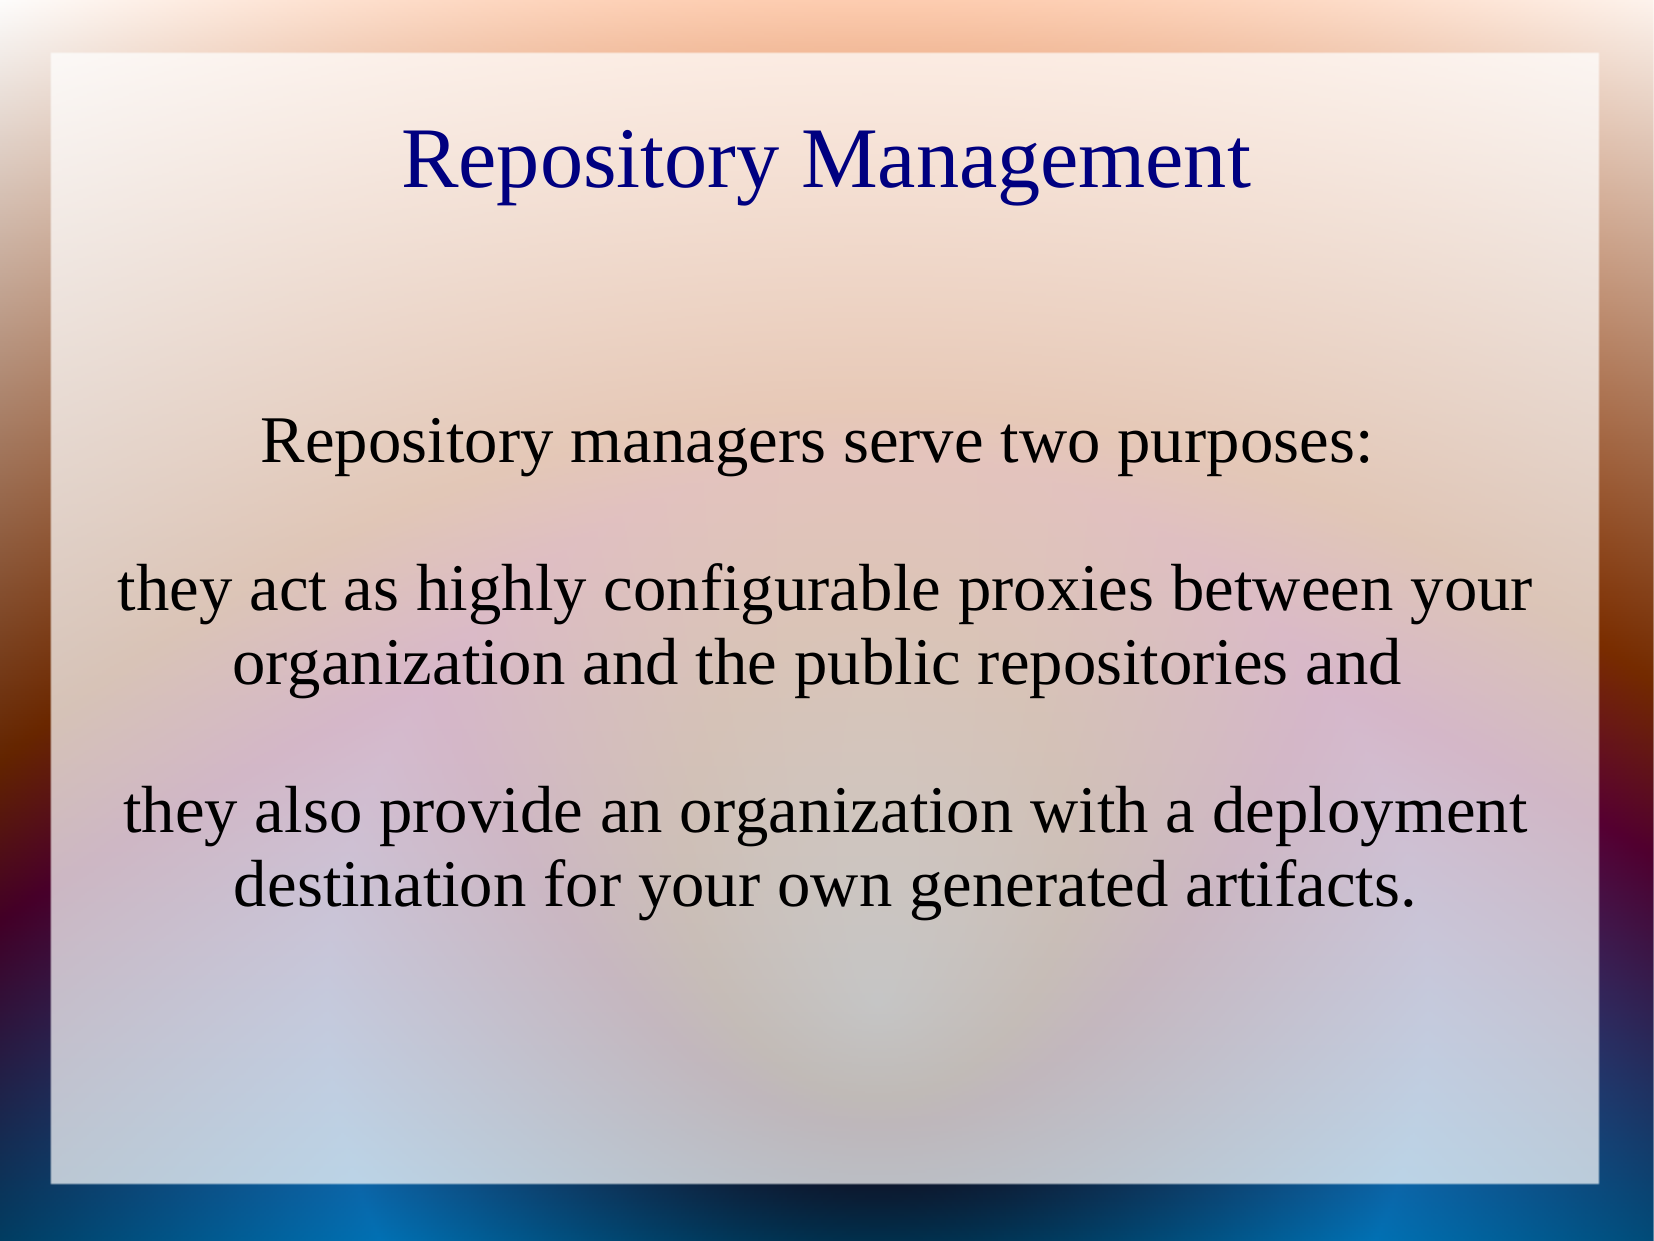

# Repository Management
Repository managers serve two purposes:
they act as highly configurable proxies between your organization and the public repositories and
they also provide an organization with a deployment destination for your own generated artifacts.